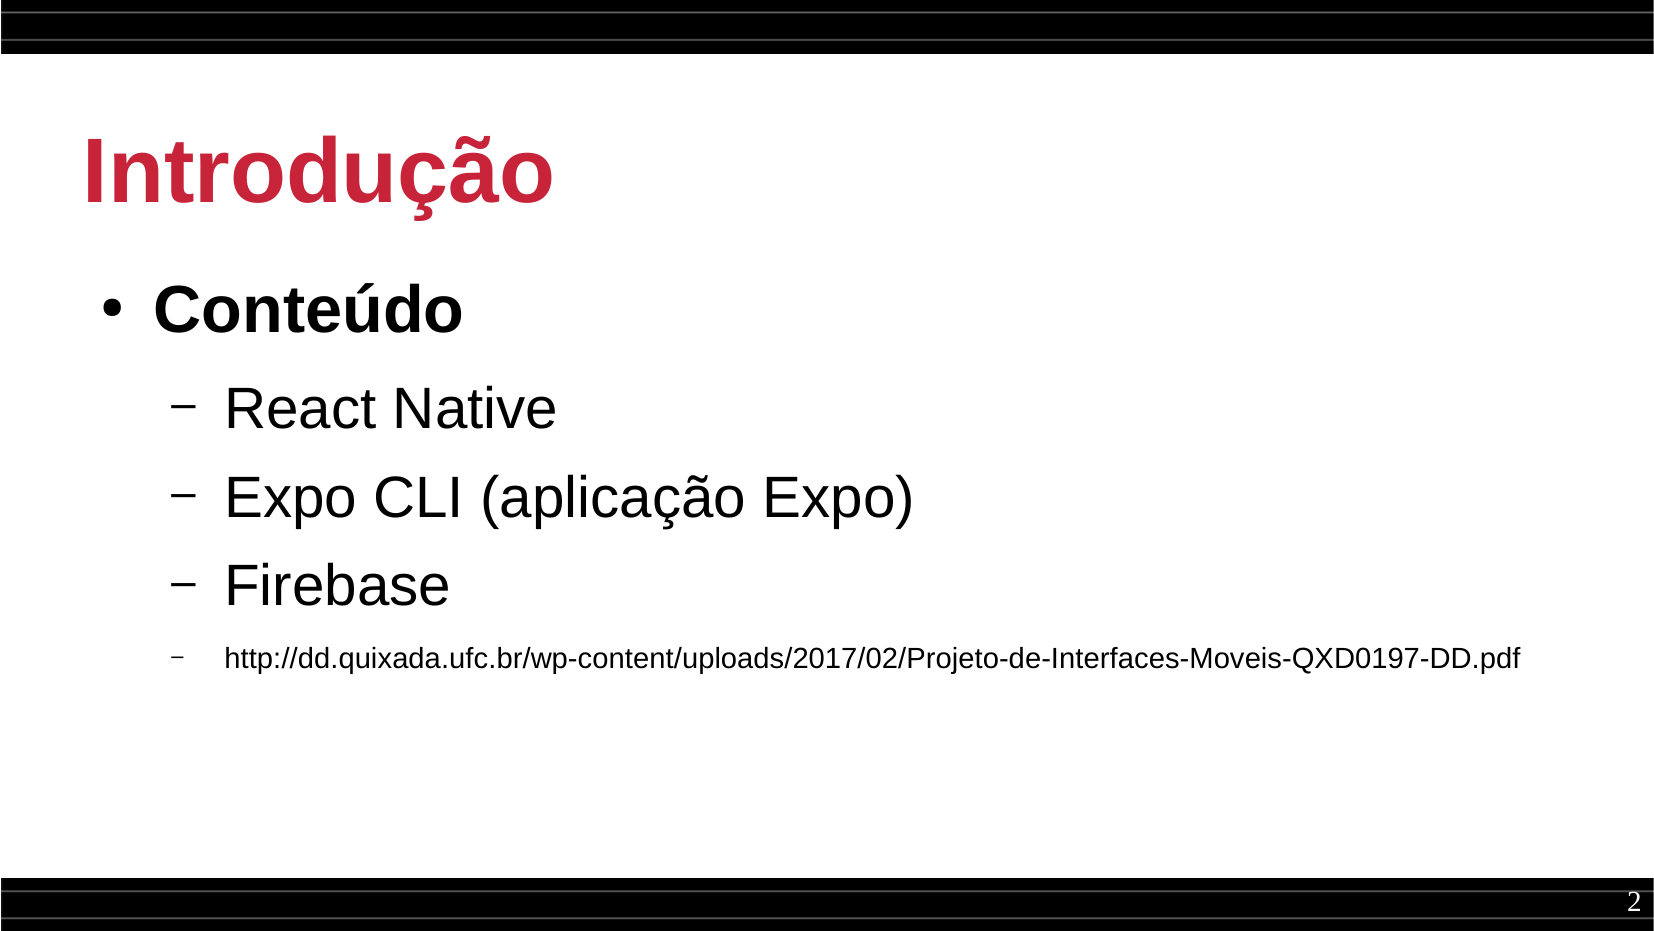

# Introdução
Conteúdo
React Native
Expo CLI (aplicação Expo)
Firebase
http://dd.quixada.ufc.br/wp-content/uploads/2017/02/Projeto-de-Interfaces-Moveis-QXD0197-DD.pdf